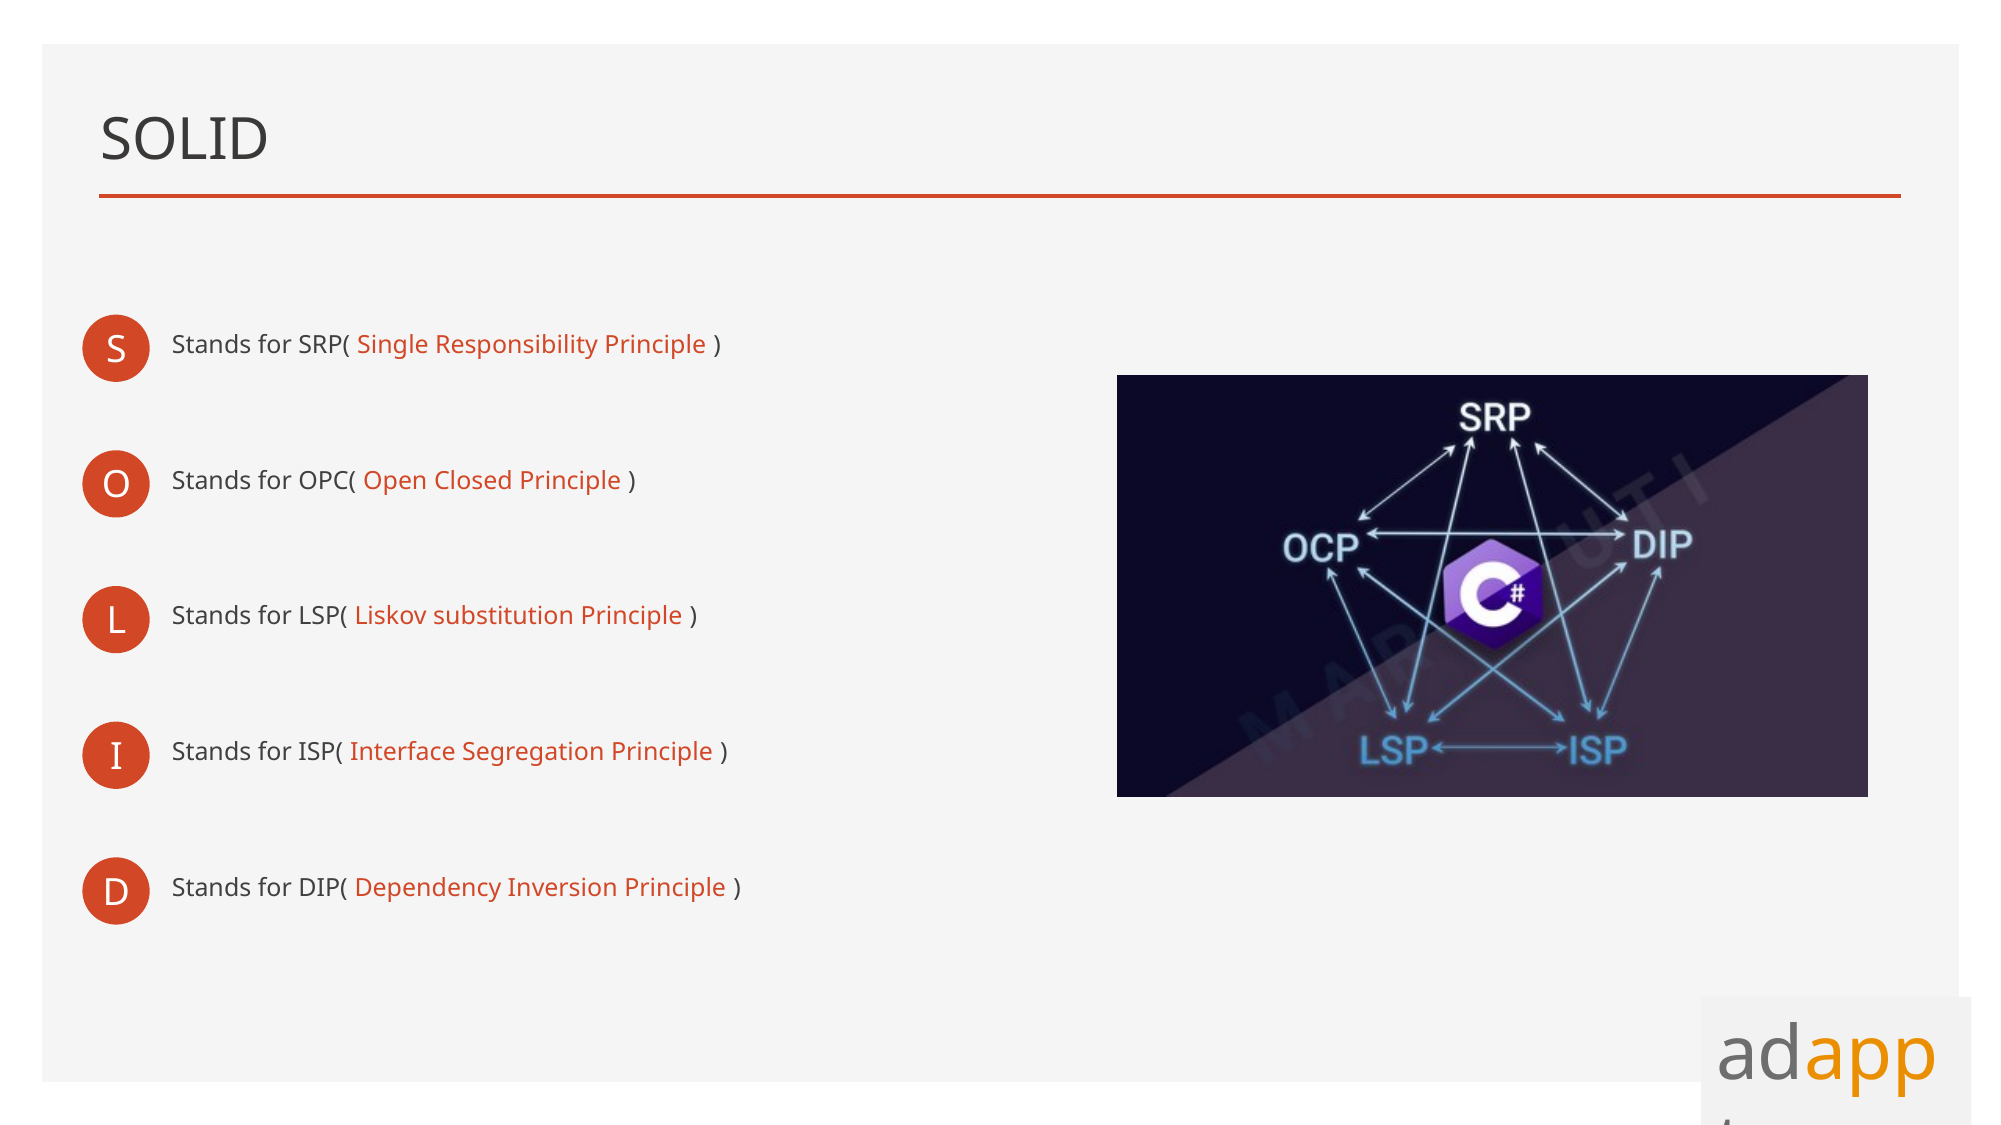

# SOLID
S
Stands for SRP( Single Responsibility Principle )
O
Stands for OPC( Open Closed Principle )
L
Stands for LSP( Liskov substitution Principle )
I
Stands for ISP( Interface Segregation Principle )
D
Stands for DIP( Dependency Inversion Principle )
adappt